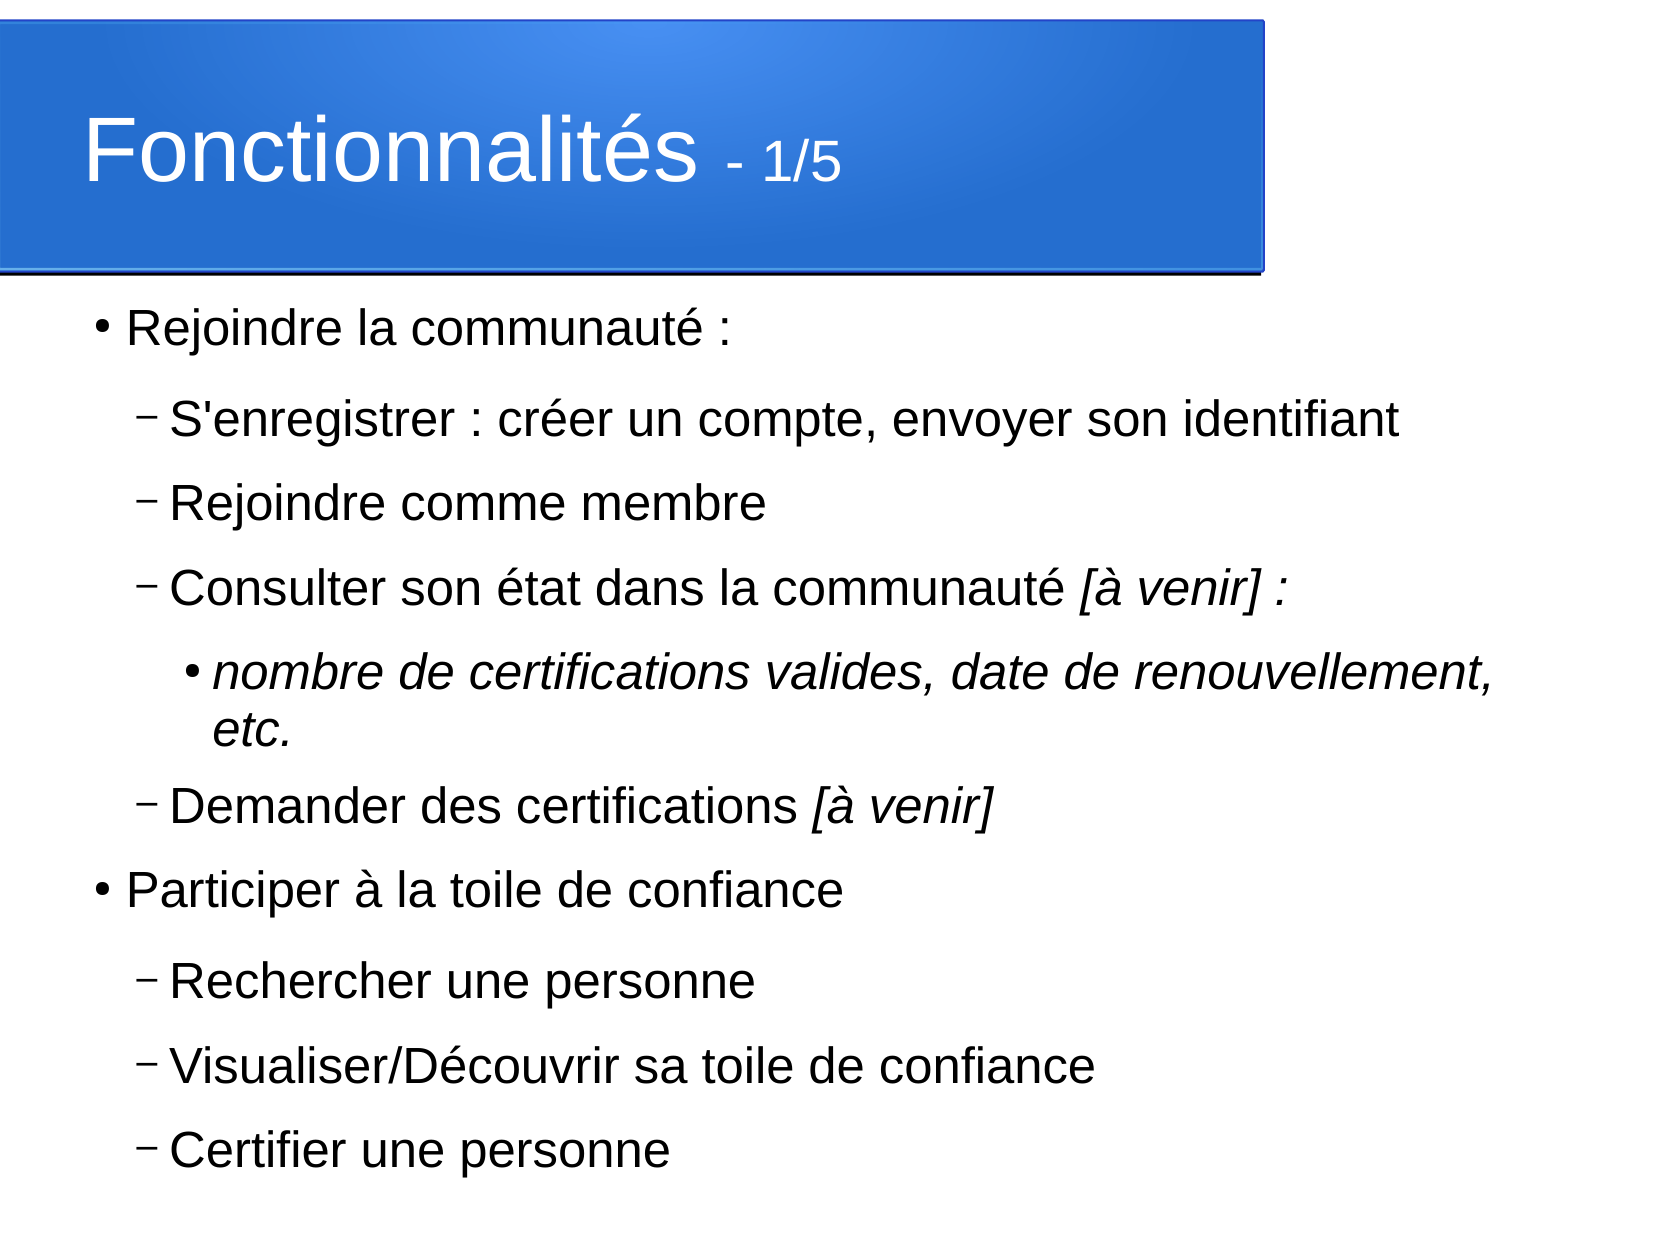

# Fonctionnalités - 1/5
Rejoindre la communauté :
S'enregistrer : créer un compte, envoyer son identifiant
Rejoindre comme membre
Consulter son état dans la communauté [à venir] :
nombre de certifications valides, date de renouvellement, etc.
Demander des certifications [à venir]
Participer à la toile de confiance
Rechercher une personne
Visualiser/Découvrir sa toile de confiance
Certifier une personne